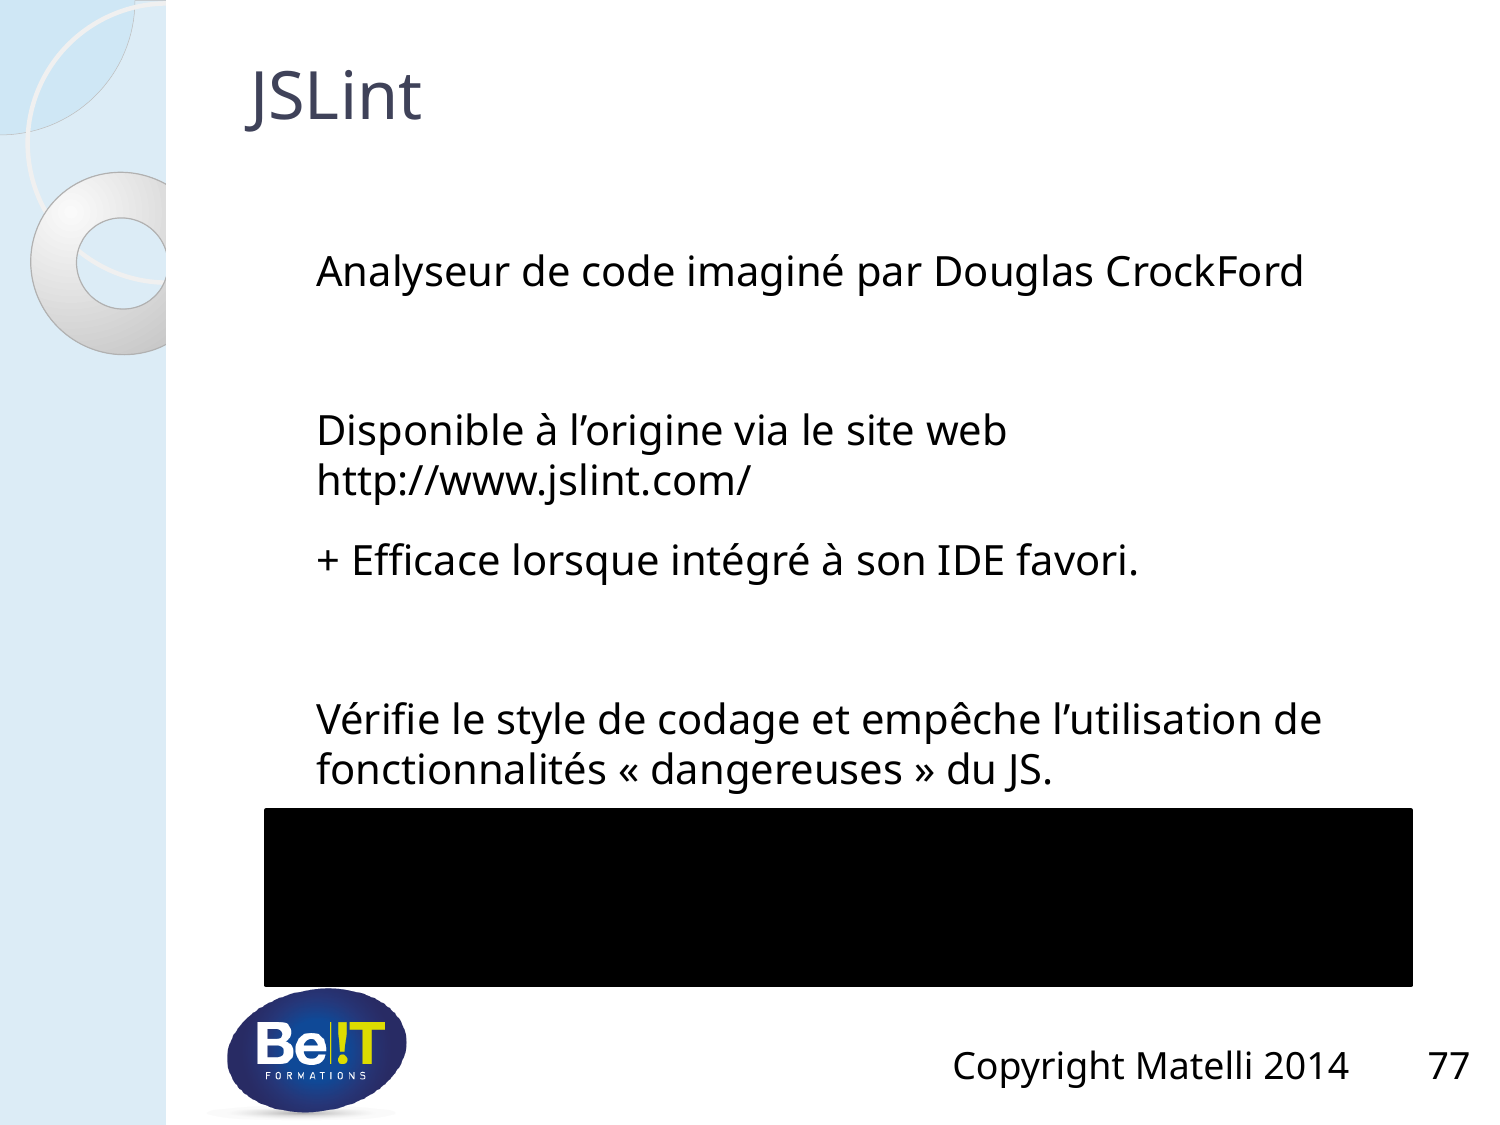

# JSLint
Analyseur de code imaginé par Douglas CrockFord
Disponible à l’origine via le site web http://www.jslint.com/
+ Efficace lorsque intégré à son IDE favori.
Vérifie le style de codage et empêche l’utilisation de fonctionnalités « dangereuses » du JS.
Paramétrable via des commentaires spécifiques :
 /*globals jQuery */ /*jslint browser:true, indent:4 */
Copyright Matelli 2014